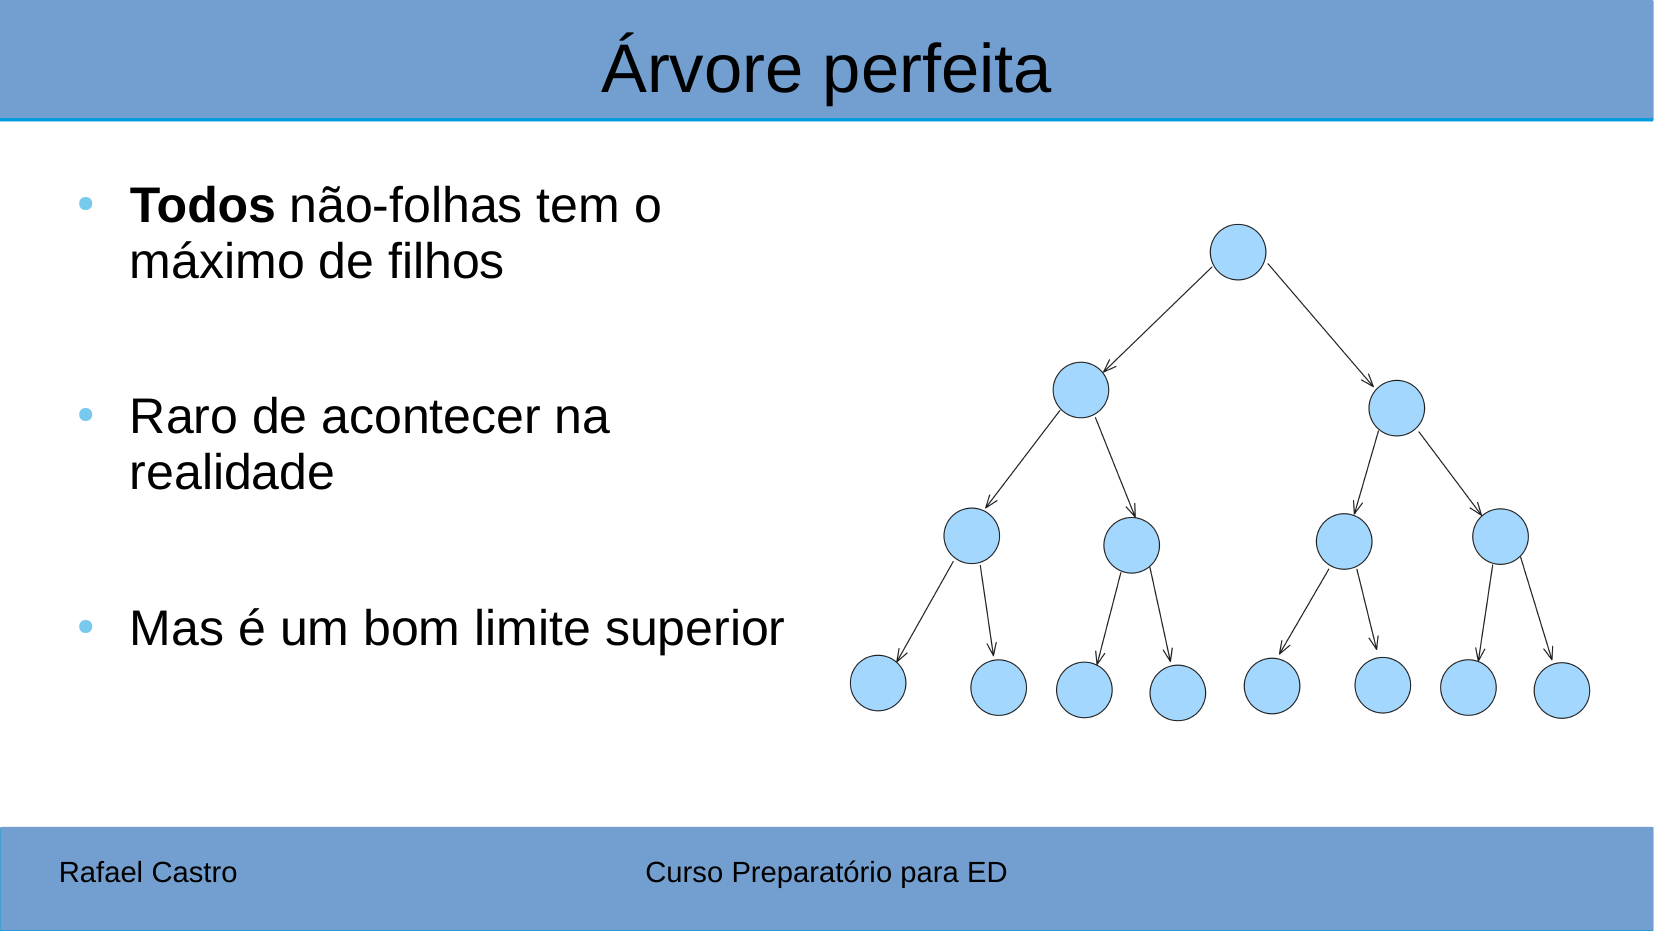

# Árvore perfeita
Todos não-folhas tem o máximo de filhos
Raro de acontecer na realidade
Mas é um bom limite superior
Curso Preparatório para ED